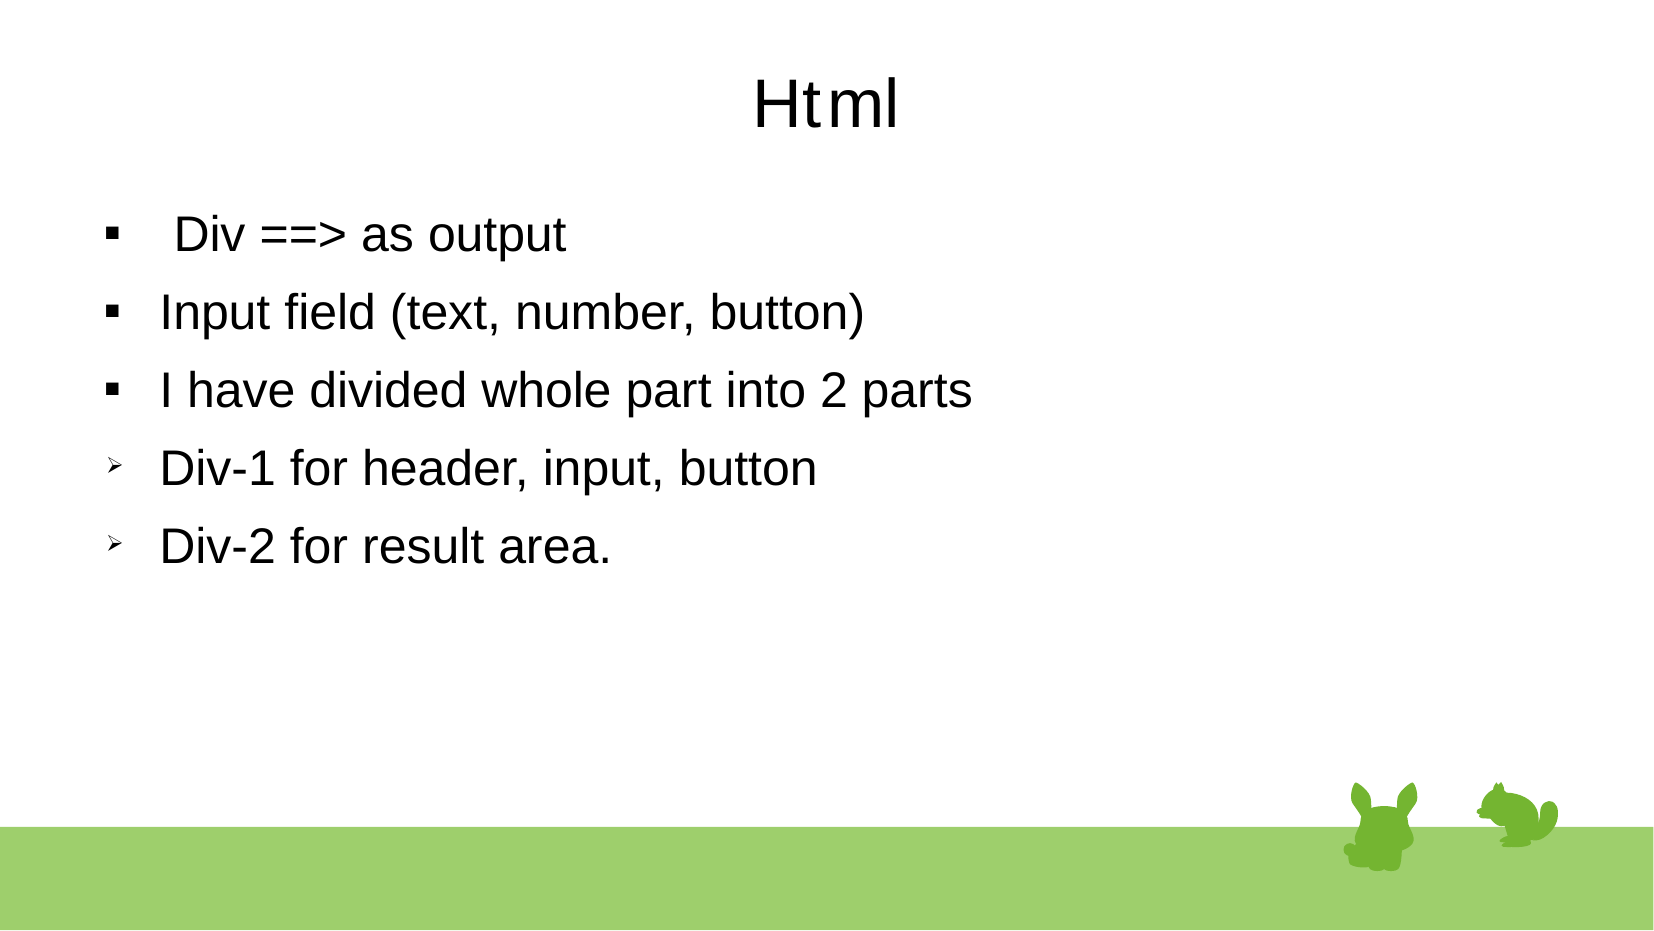

# Ht	ml
 Div ==> as output
Input field (text, number, button)
I have divided whole part into 2 parts
Div-1 for header, input, button
Div-2 for result area.